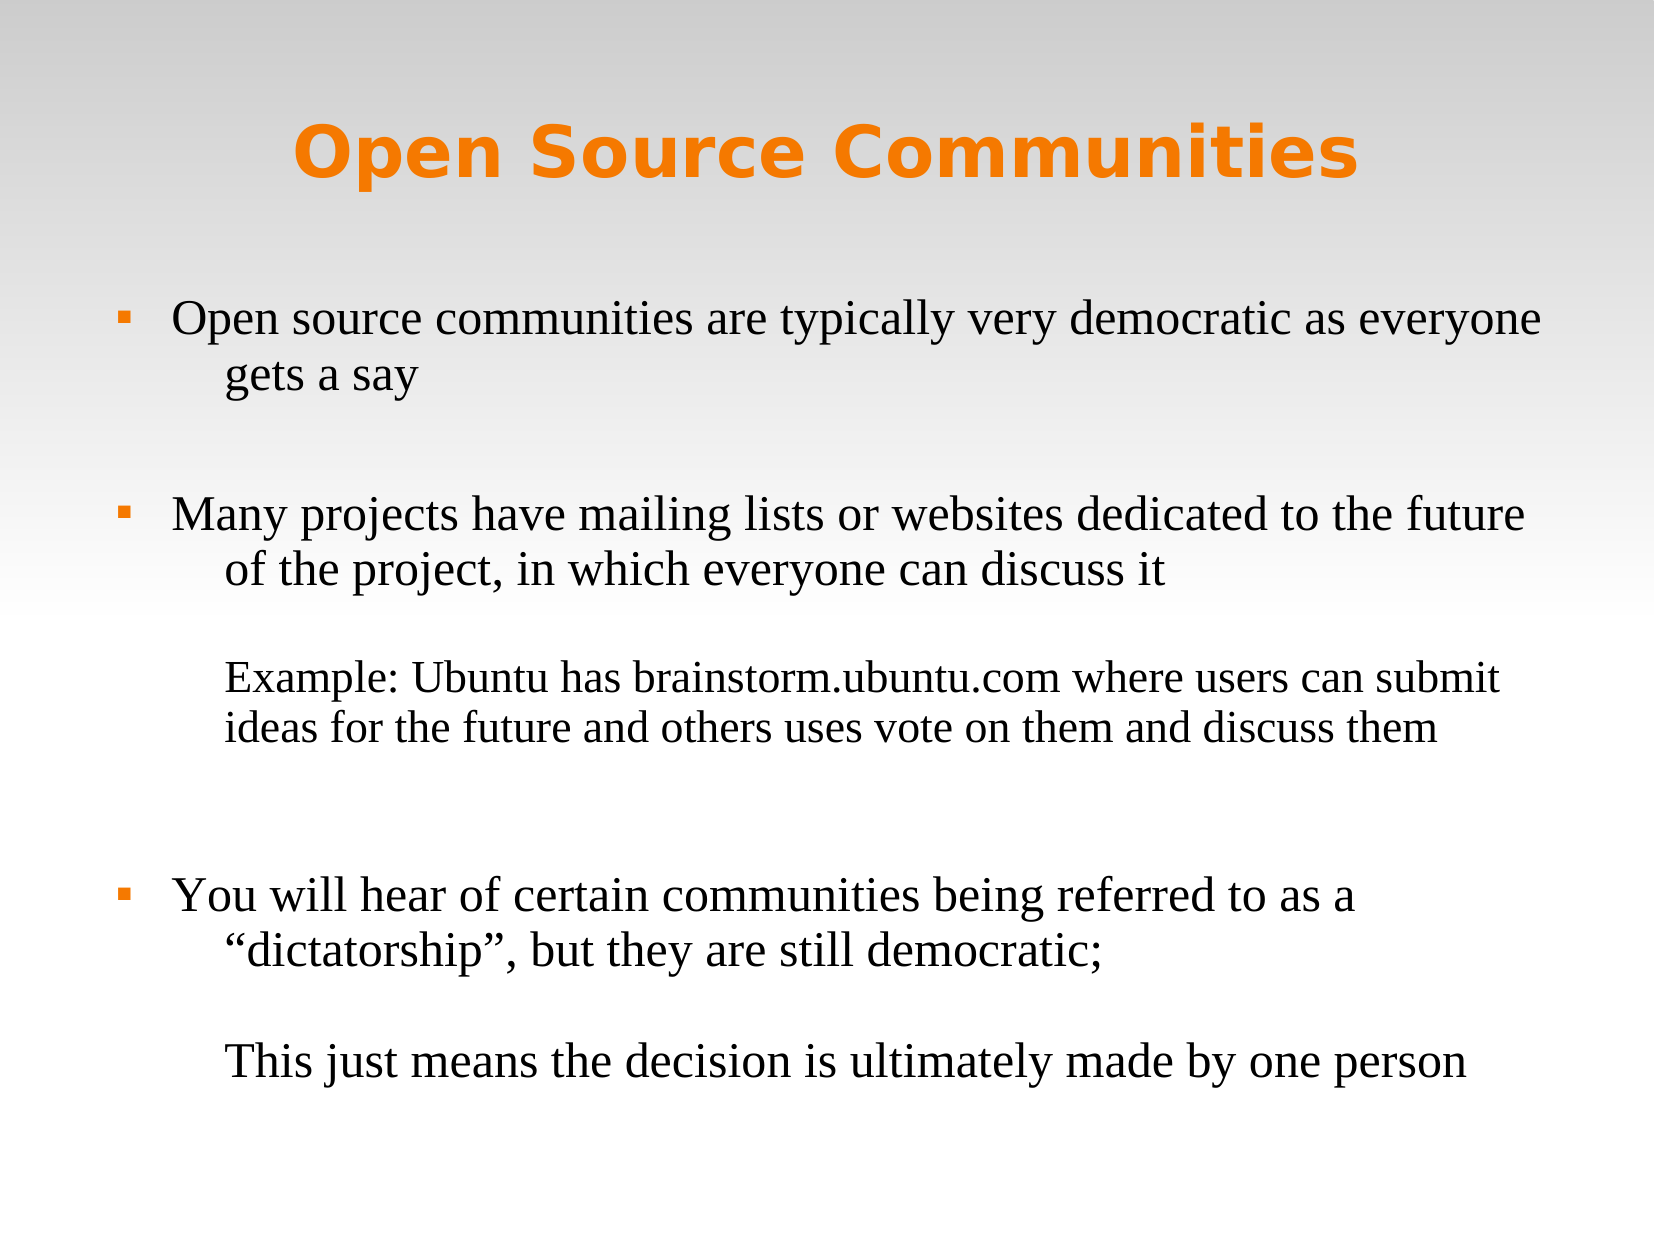

# Open Source Communities
Open source communities are typically very democratic as everyone gets a say
Many projects have mailing lists or websites dedicated to the future of the project, in which everyone can discuss it
Example: Ubuntu has brainstorm.ubuntu.com where users can submit ideas for the future and others uses vote on them and discuss them
You will hear of certain communities being referred to as a “dictatorship”, but they are still democratic;
This just means the decision is ultimately made by one person